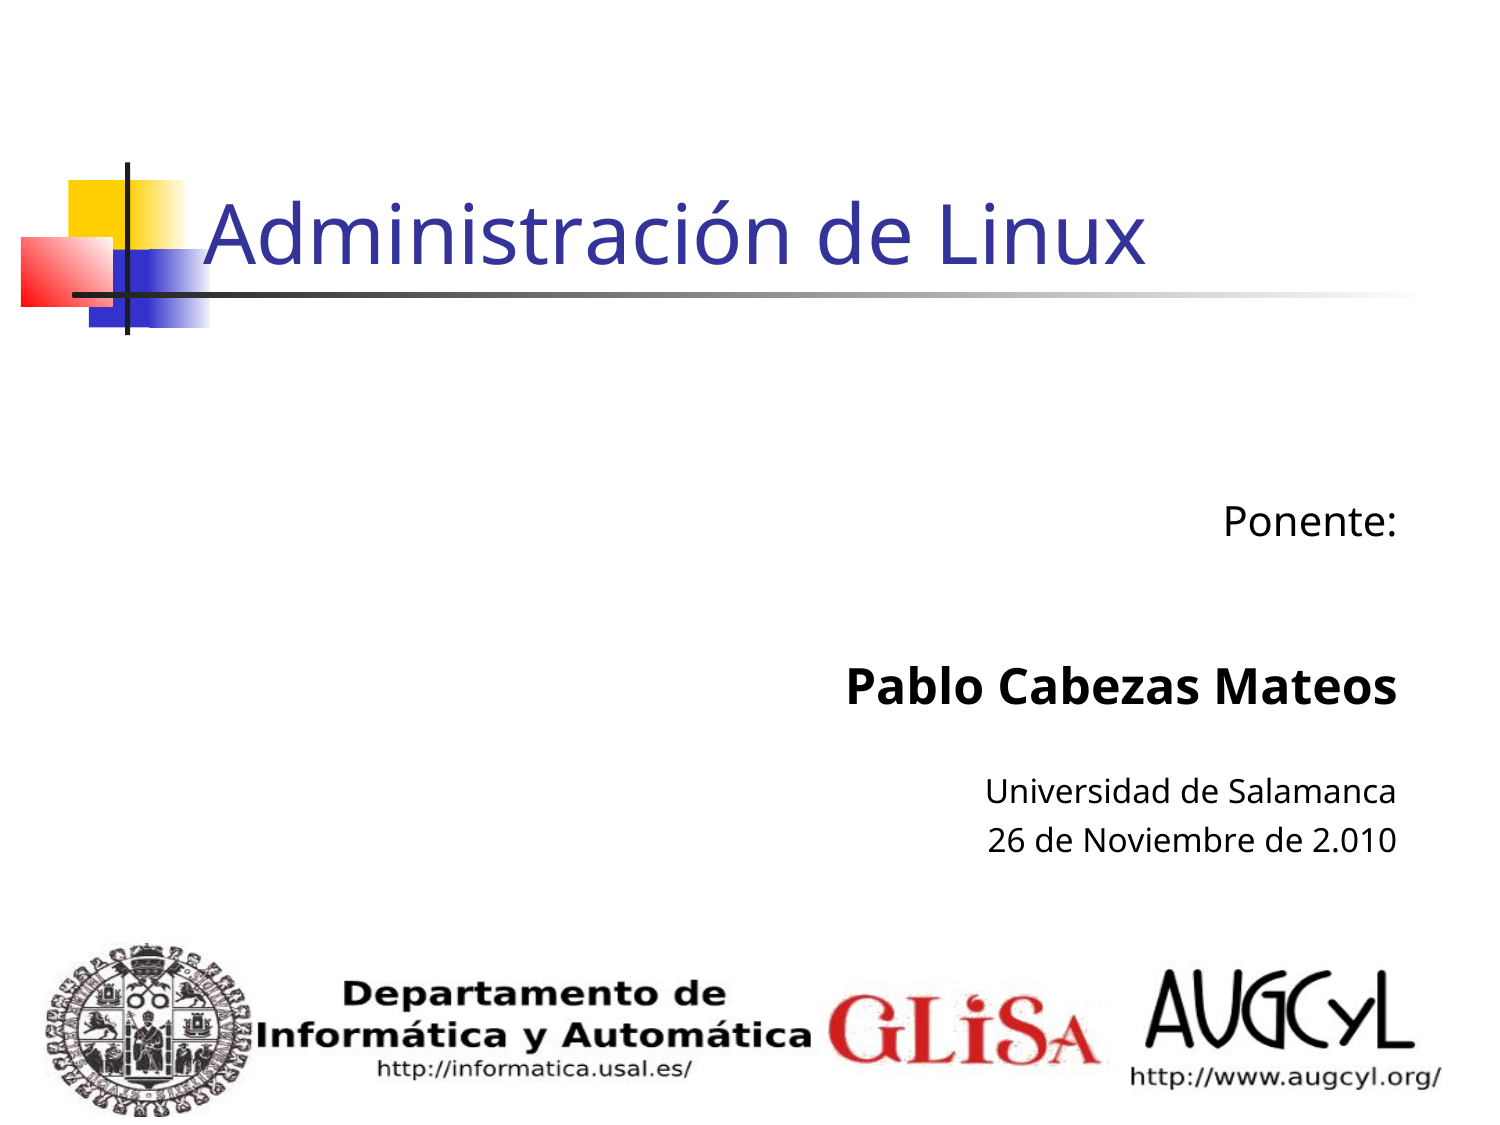

# Administración de Linux
Ponente:
Pablo Cabezas Mateos
Universidad de Salamanca
26 de Noviembre de 2.010